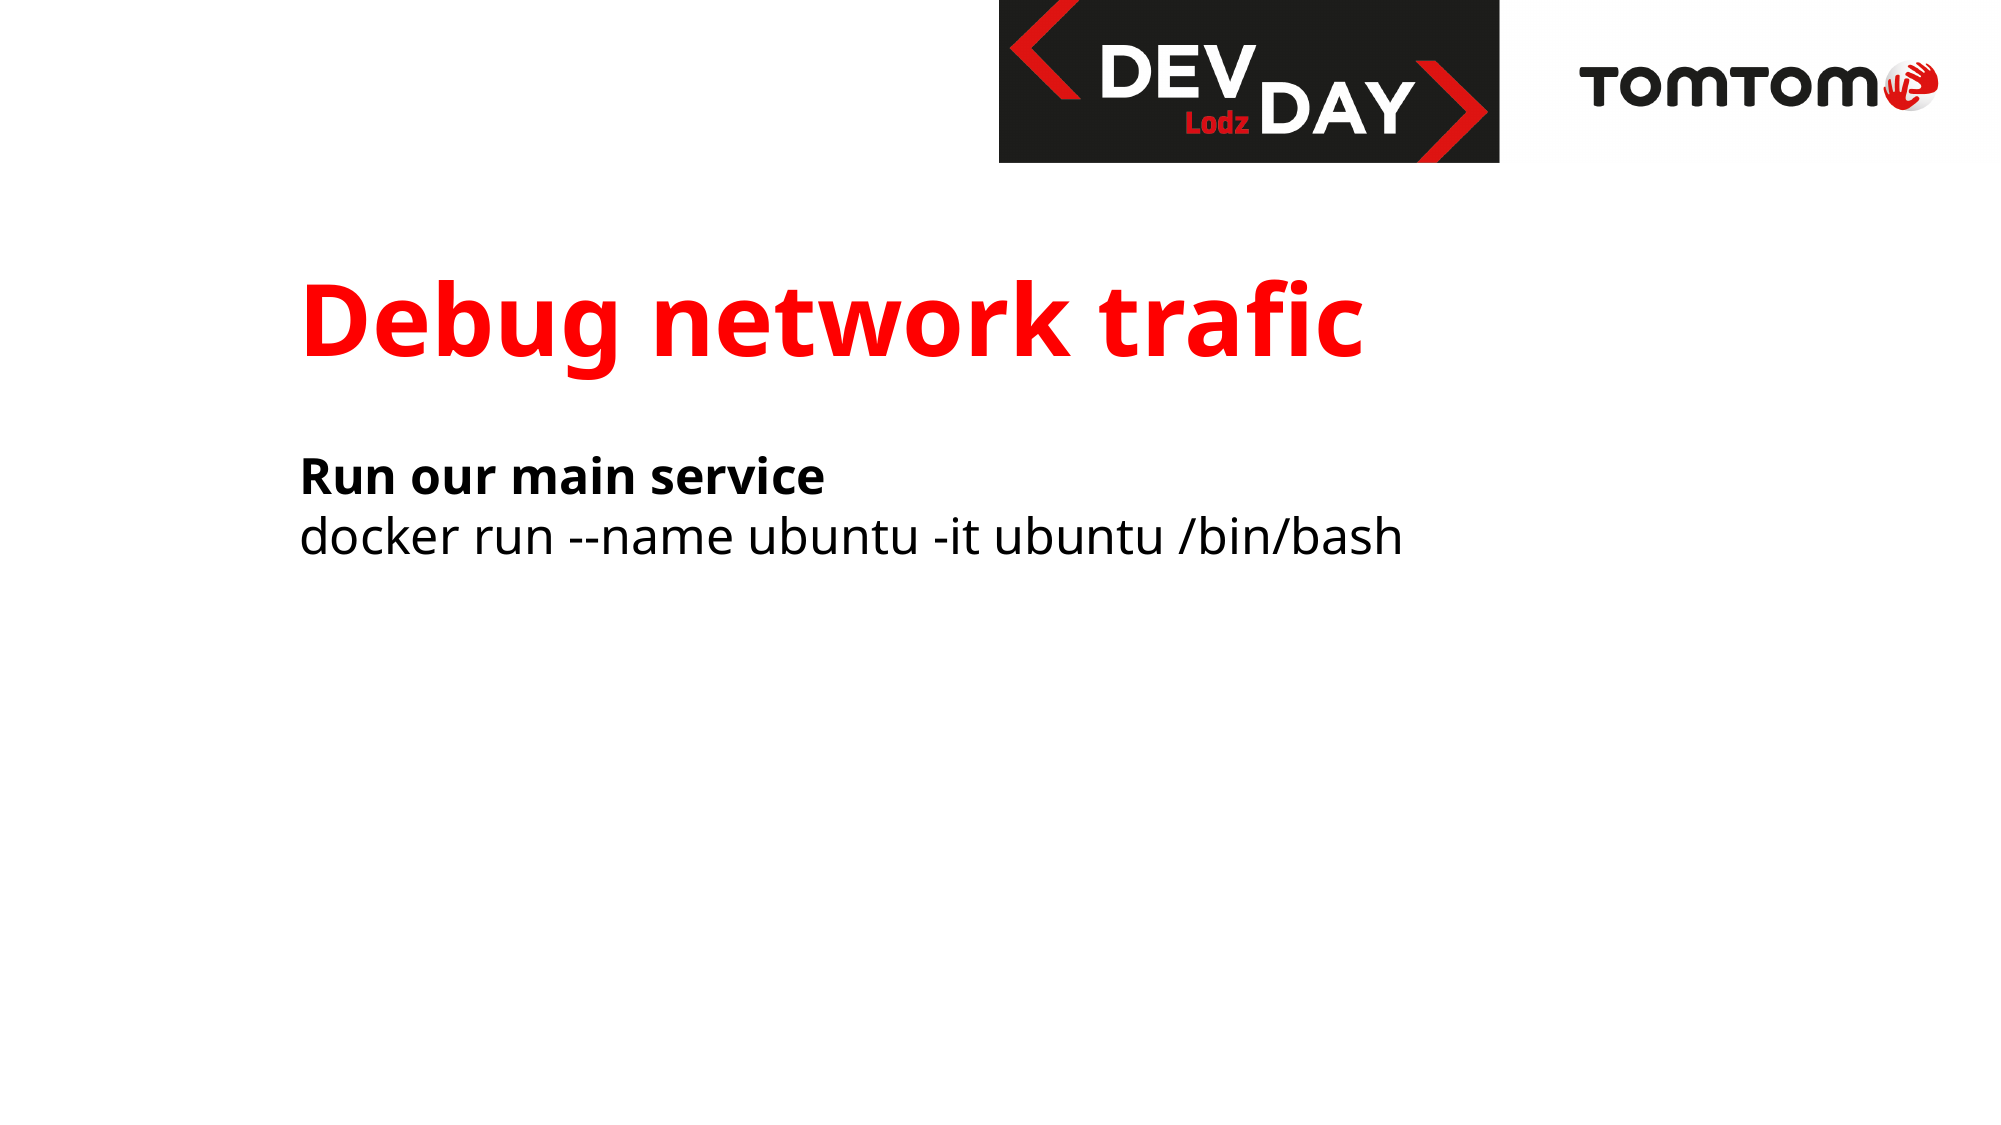

Debug network trafic
Run our main service
docker run --name ubuntu -it ubuntu /bin/bash